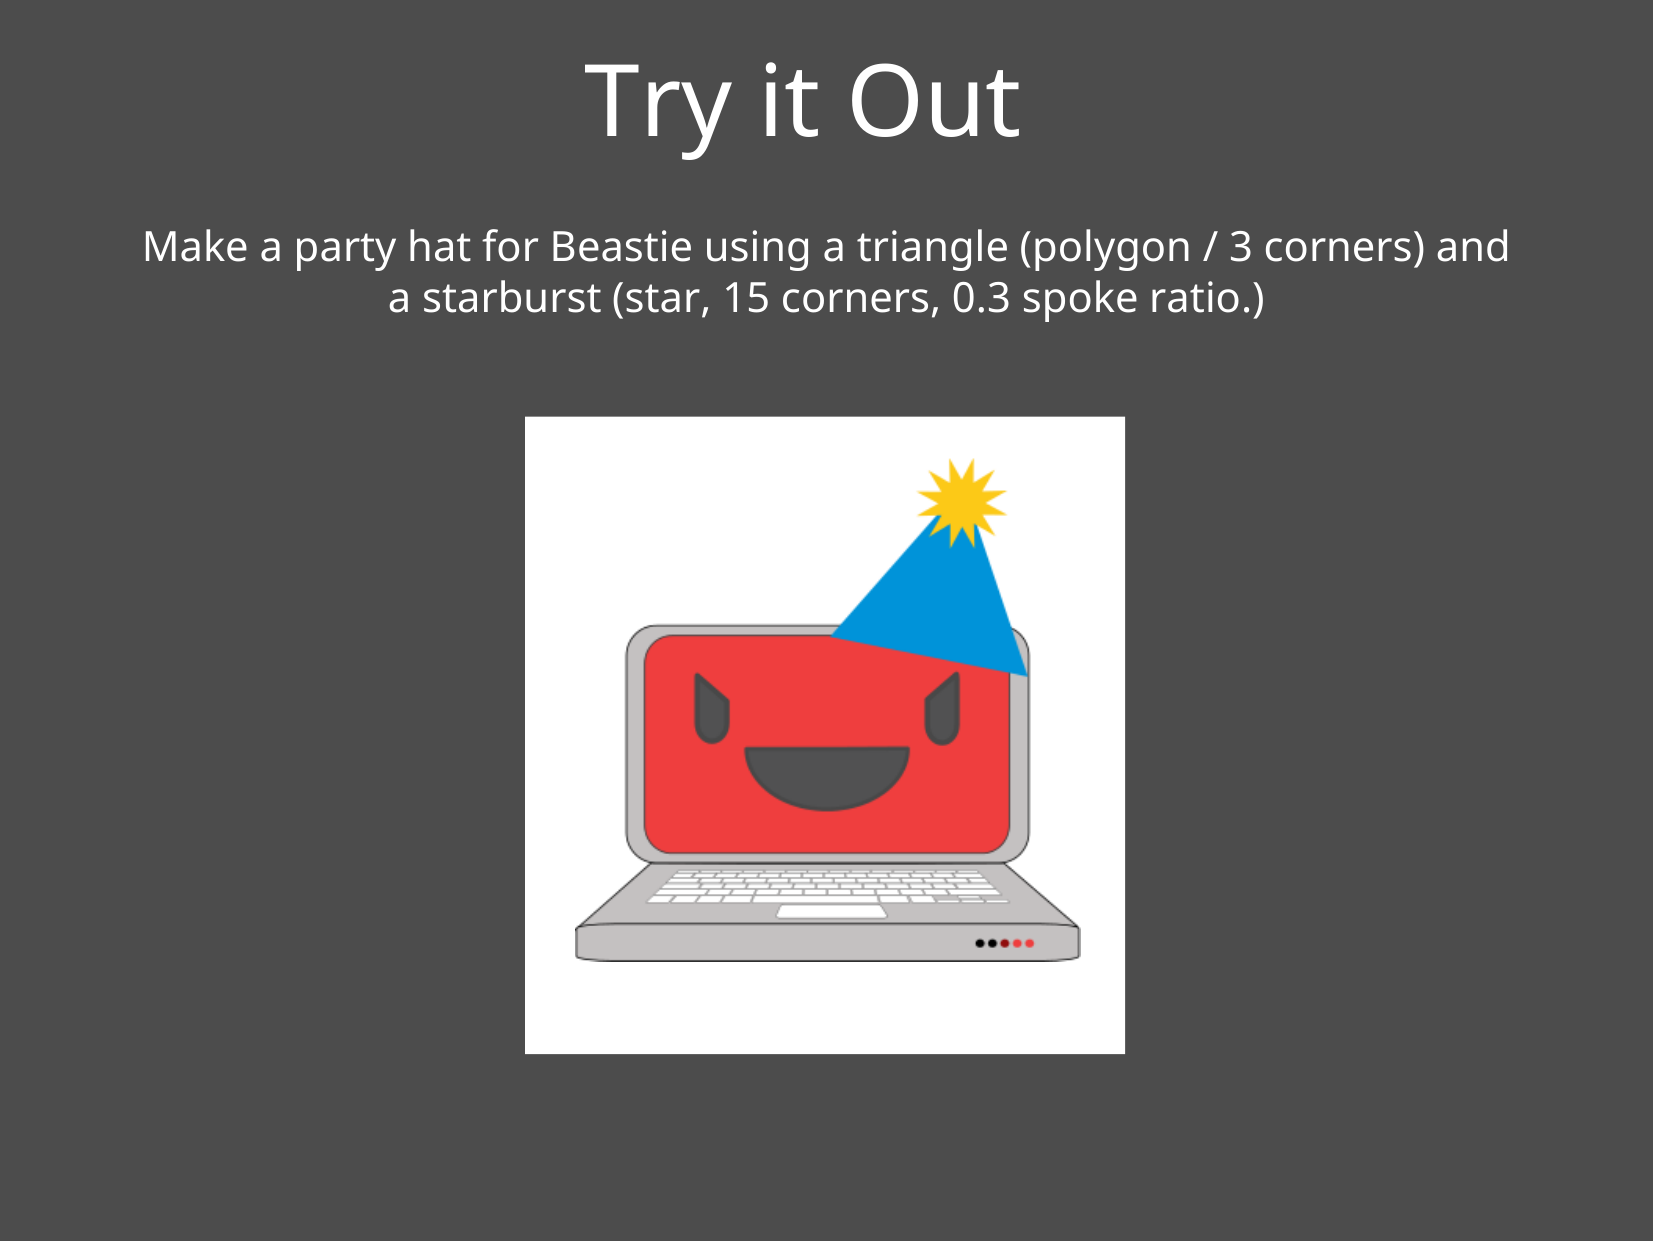

# Try it Out
Make a party hat for Beastie using a triangle (polygon / 3 corners) and a starburst (star, 15 corners, 0.3 spoke ratio.)